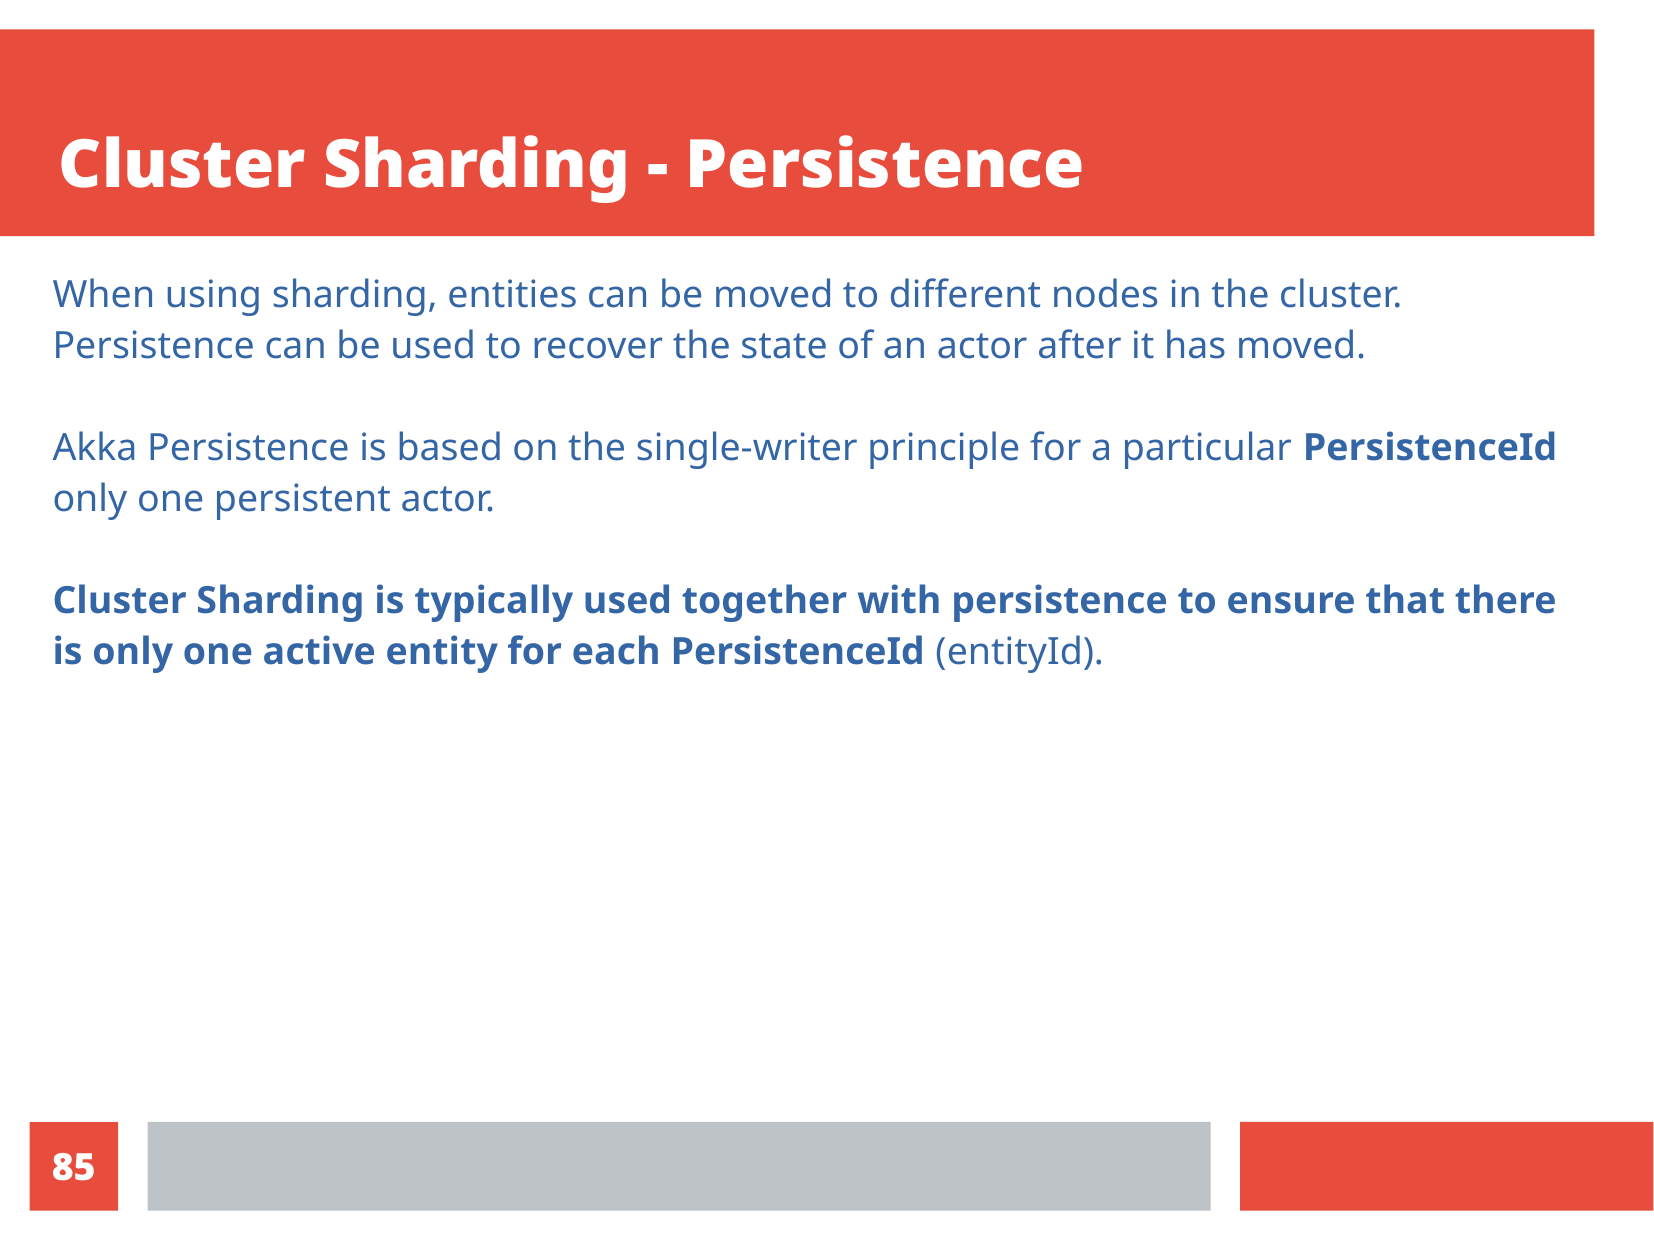

# Cluster Sharding - Persistence
When using sharding, entities can be moved to different nodes in the cluster. Persistence can be used to recover the state of an actor after it has moved.
Akka Persistence is based on the single-writer principle for a particular PersistenceId only one persistent actor.
Cluster Sharding is typically used together with persistence to ensure that there is only one active entity for each PersistenceId (entityId).
85